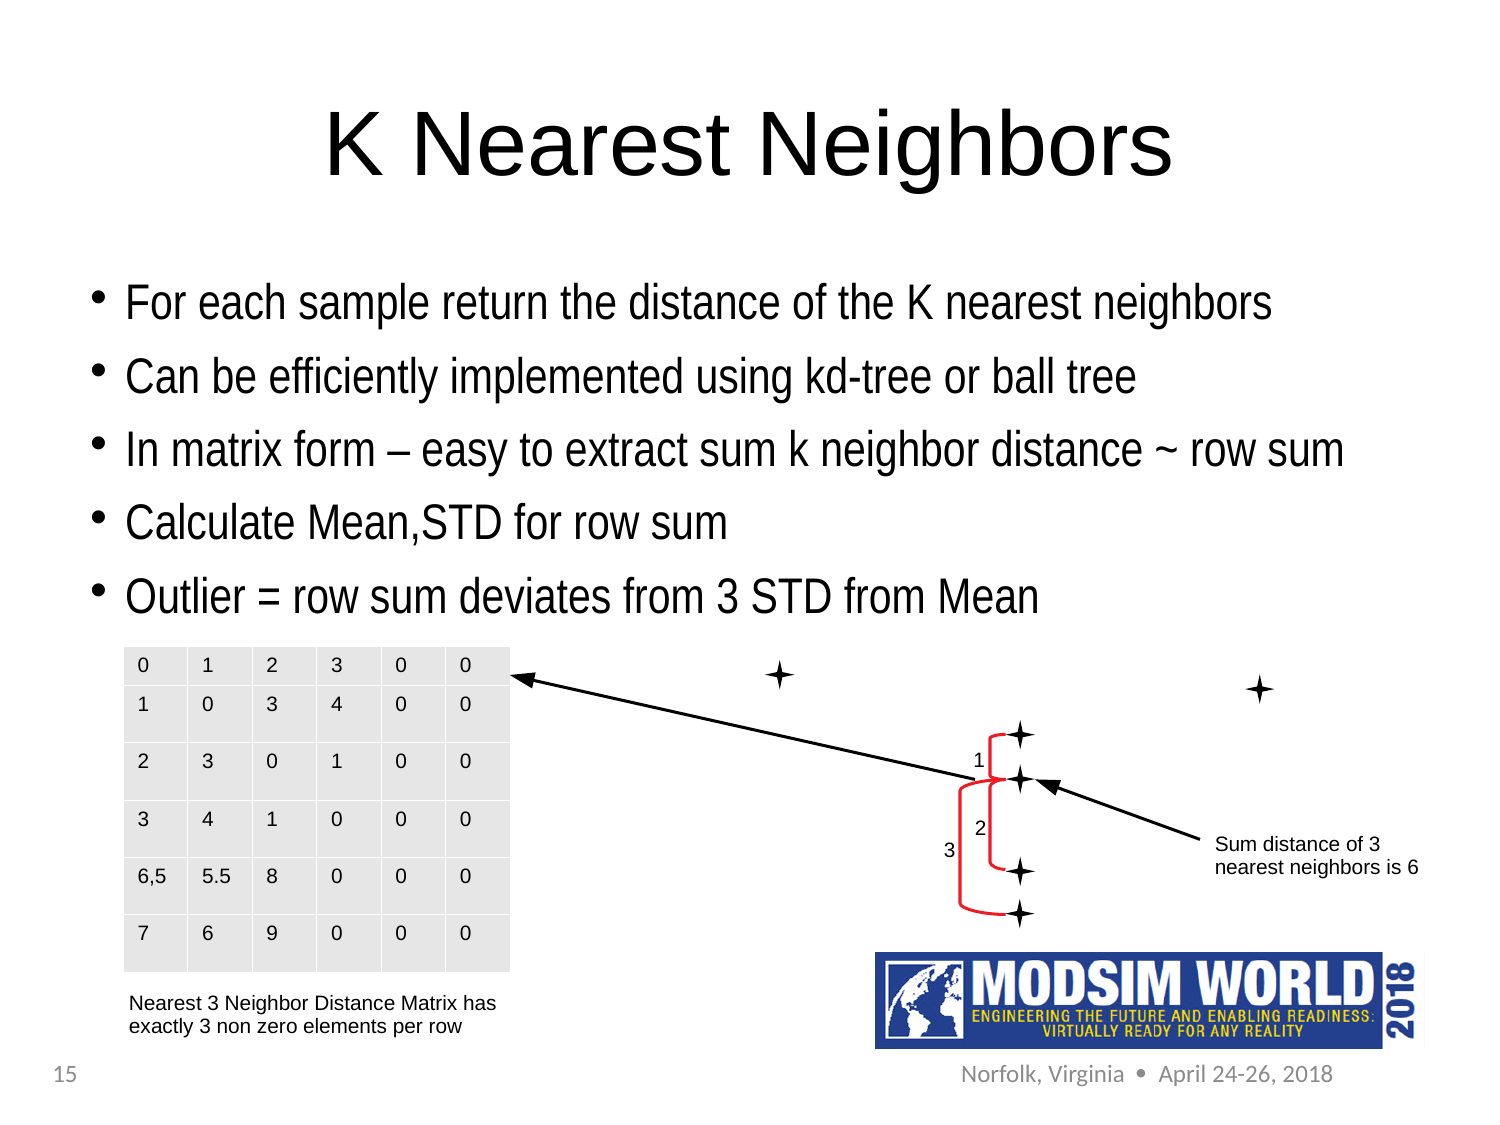

K Nearest Neighbors
For each sample return the distance of the K nearest neighbors
Can be efficiently implemented using kd-tree or ball tree
In matrix form – easy to extract sum k neighbor distance ~ row sum
Calculate Mean,STD for row sum
Outlier = row sum deviates from 3 STD from Mean
| 0 | 1 | 2 | 3 | 0 | 0 |
| --- | --- | --- | --- | --- | --- |
| 1 | 0 | 3 | 4 | 0 | 0 |
| 2 | 3 | 0 | 1 | 0 | 0 |
| 3 | 4 | 1 | 0 | 0 | 0 |
| 6,5 | 5.5 | 8 | 0 | 0 | 0 |
| 7 | 6 | 9 | 0 | 0 | 0 |
1
2
Sum distance of 3 nearest neighbors is 6
3
Nearest 3 Neighbor Distance Matrix has exactly 3 non zero elements per row
Norfolk, Virginia  April 24-26, 2018